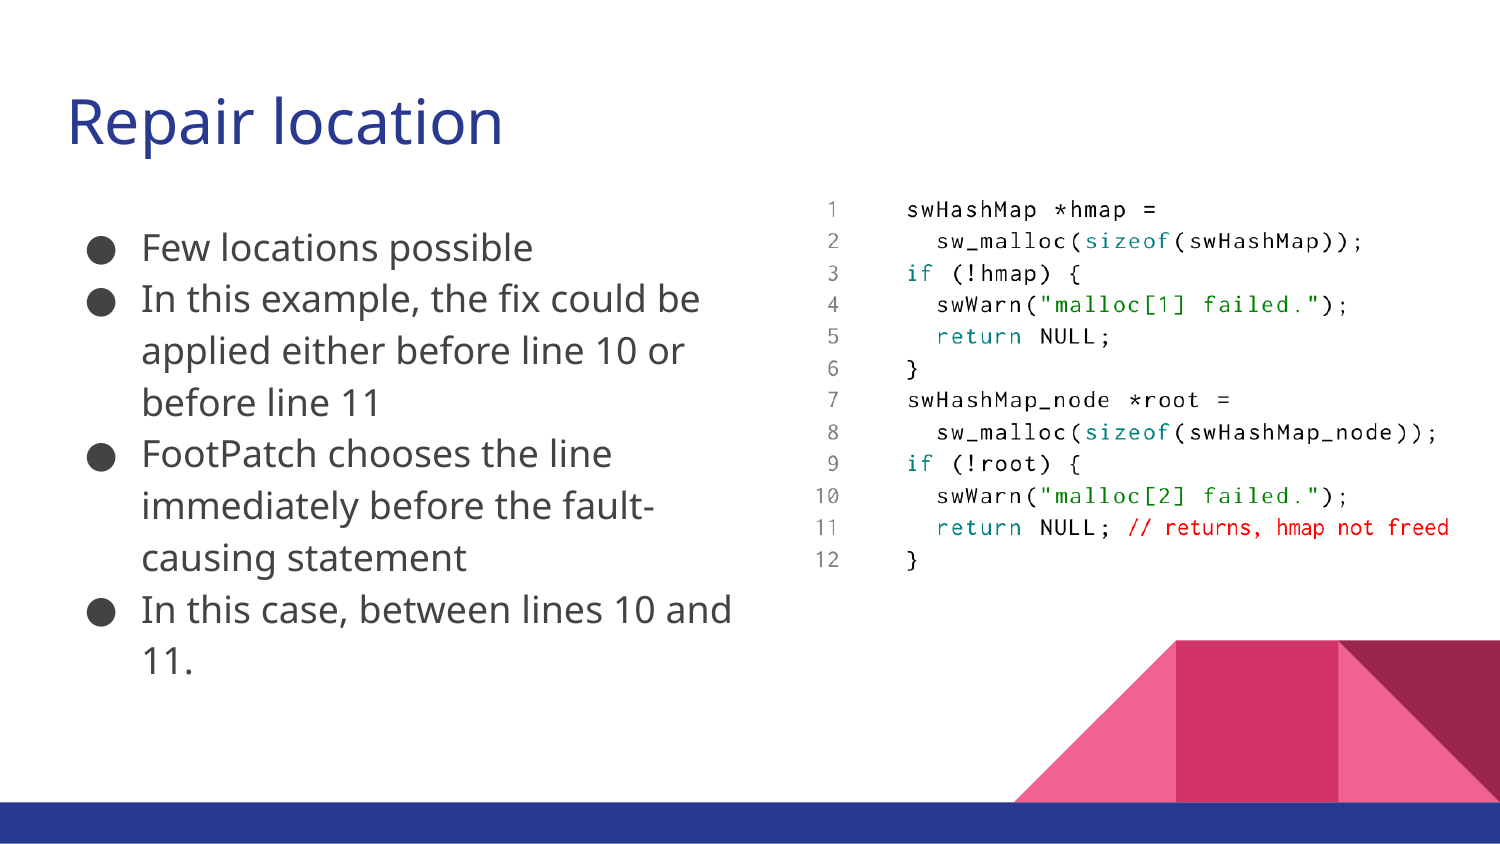

# Repair location
Few locations possible
In this example, the fix could be applied either before line 10 or before line 11
FootPatch chooses the line immediately before the fault-causing statement
In this case, between lines 10 and 11.